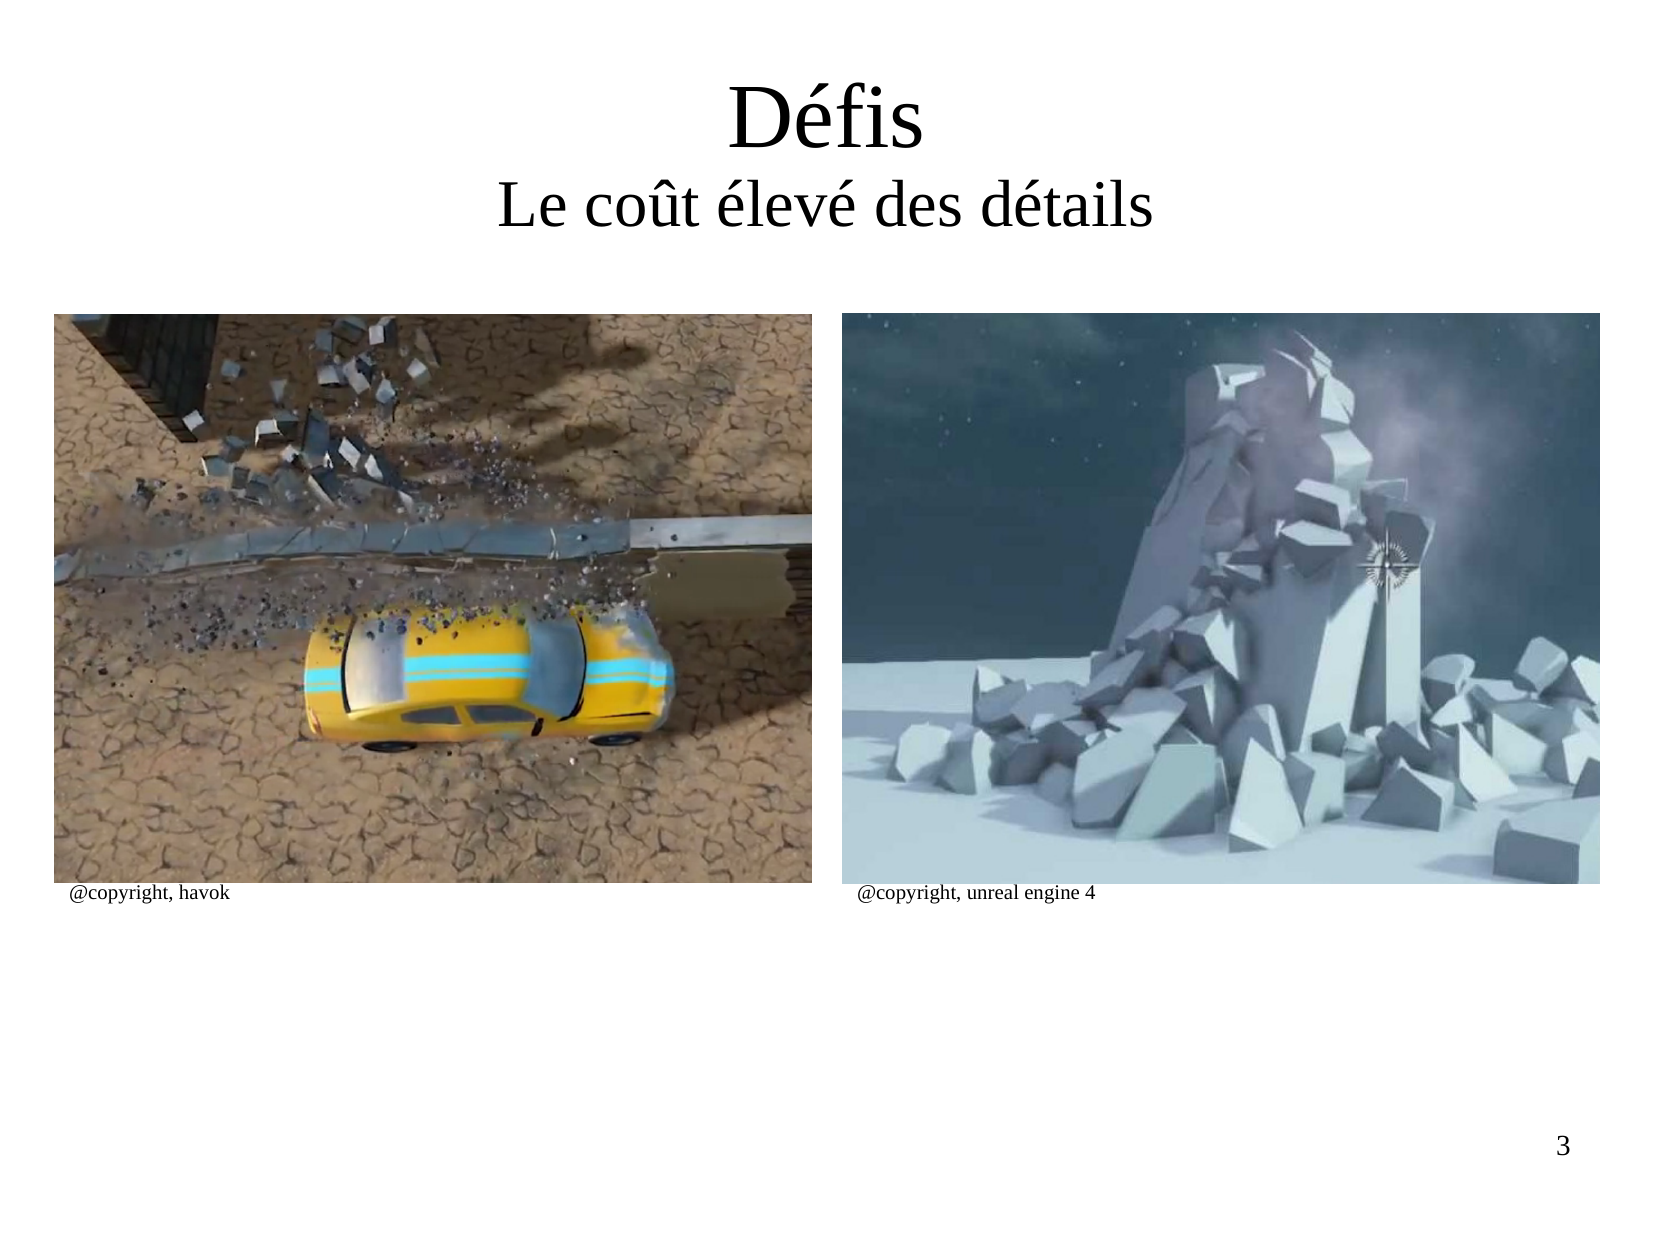

# Défis Le coût élevé des détails
@copyright, unreal engine 4
@copyright, havok
3